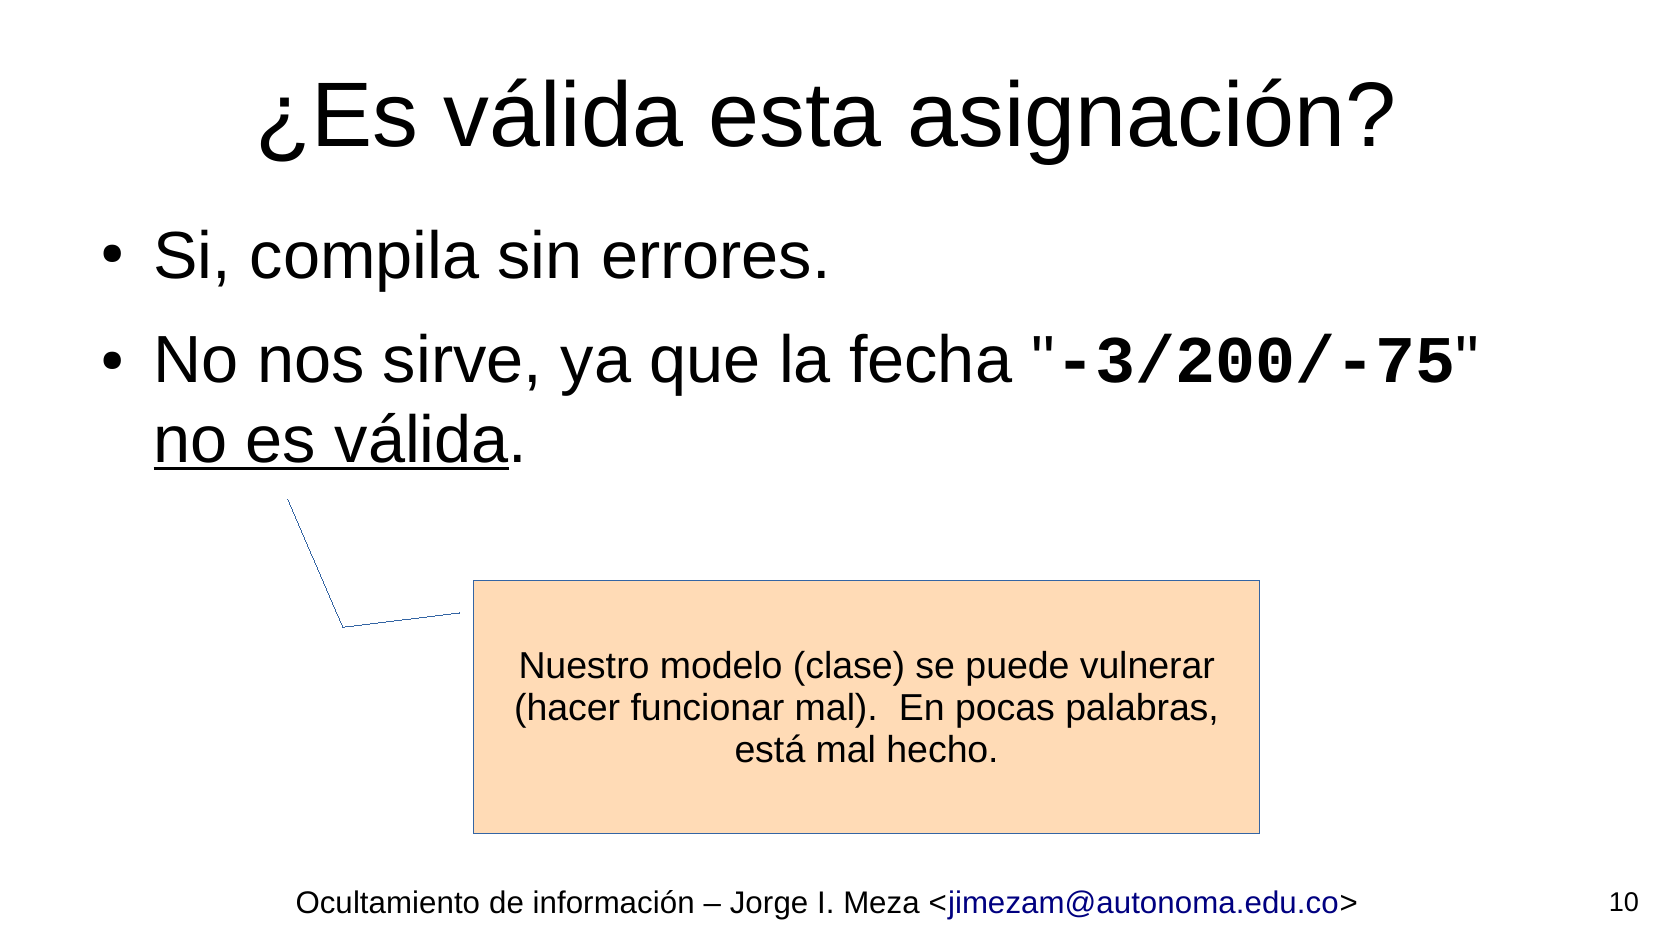

# ¿Es válida esta asignación?
Si, compila sin errores.
No nos sirve, ya que la fecha "-3/200/-75" no es válida.
Nuestro modelo (clase) se puede vulnerar (hacer funcionar mal). En pocas palabras, está mal hecho.